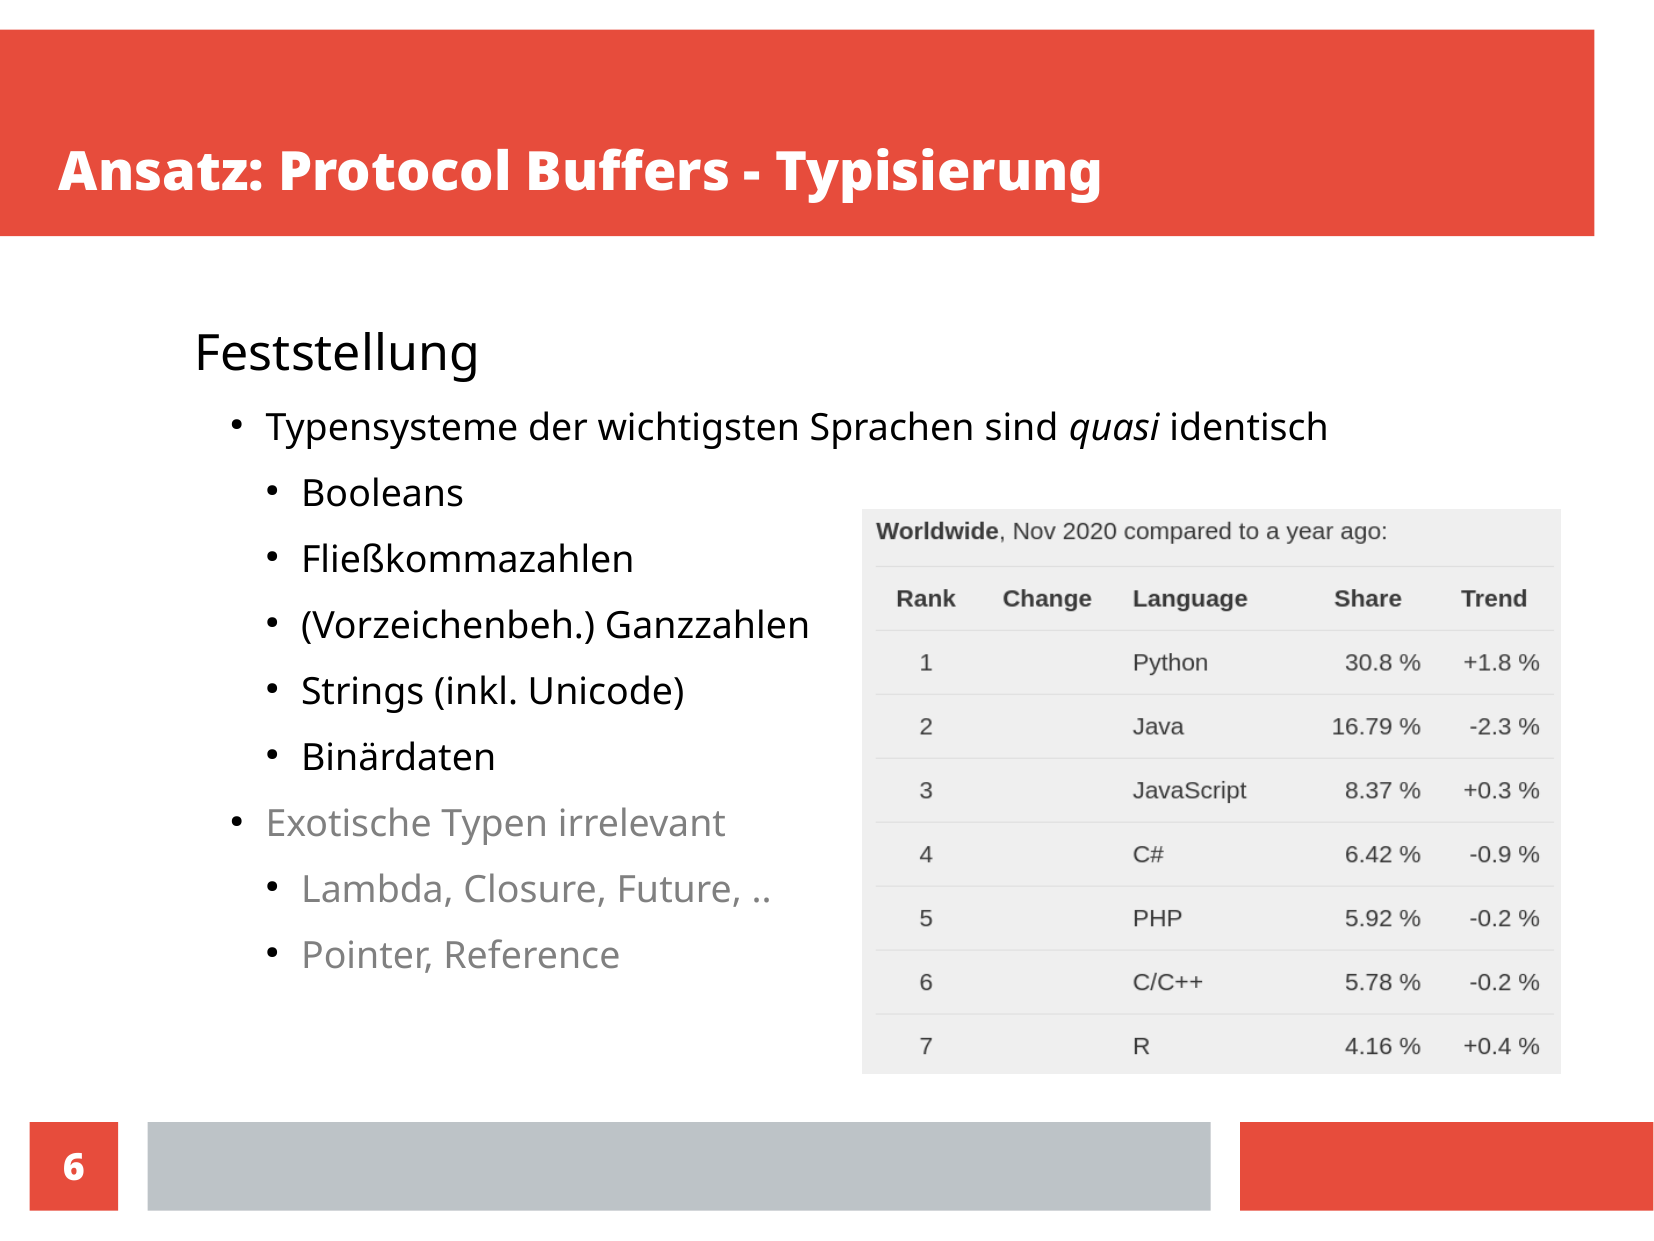

# Ansatz: Protocol Buffers - Typisierung
Feststellung
Typensysteme der wichtigsten Sprachen sind quasi identisch
Booleans
Fließkommazahlen
(Vorzeichenbeh.) Ganzzahlen
Strings (inkl. Unicode)
Binärdaten
Exotische Typen irrelevant
Lambda, Closure, Future, ..
Pointer, Reference
6